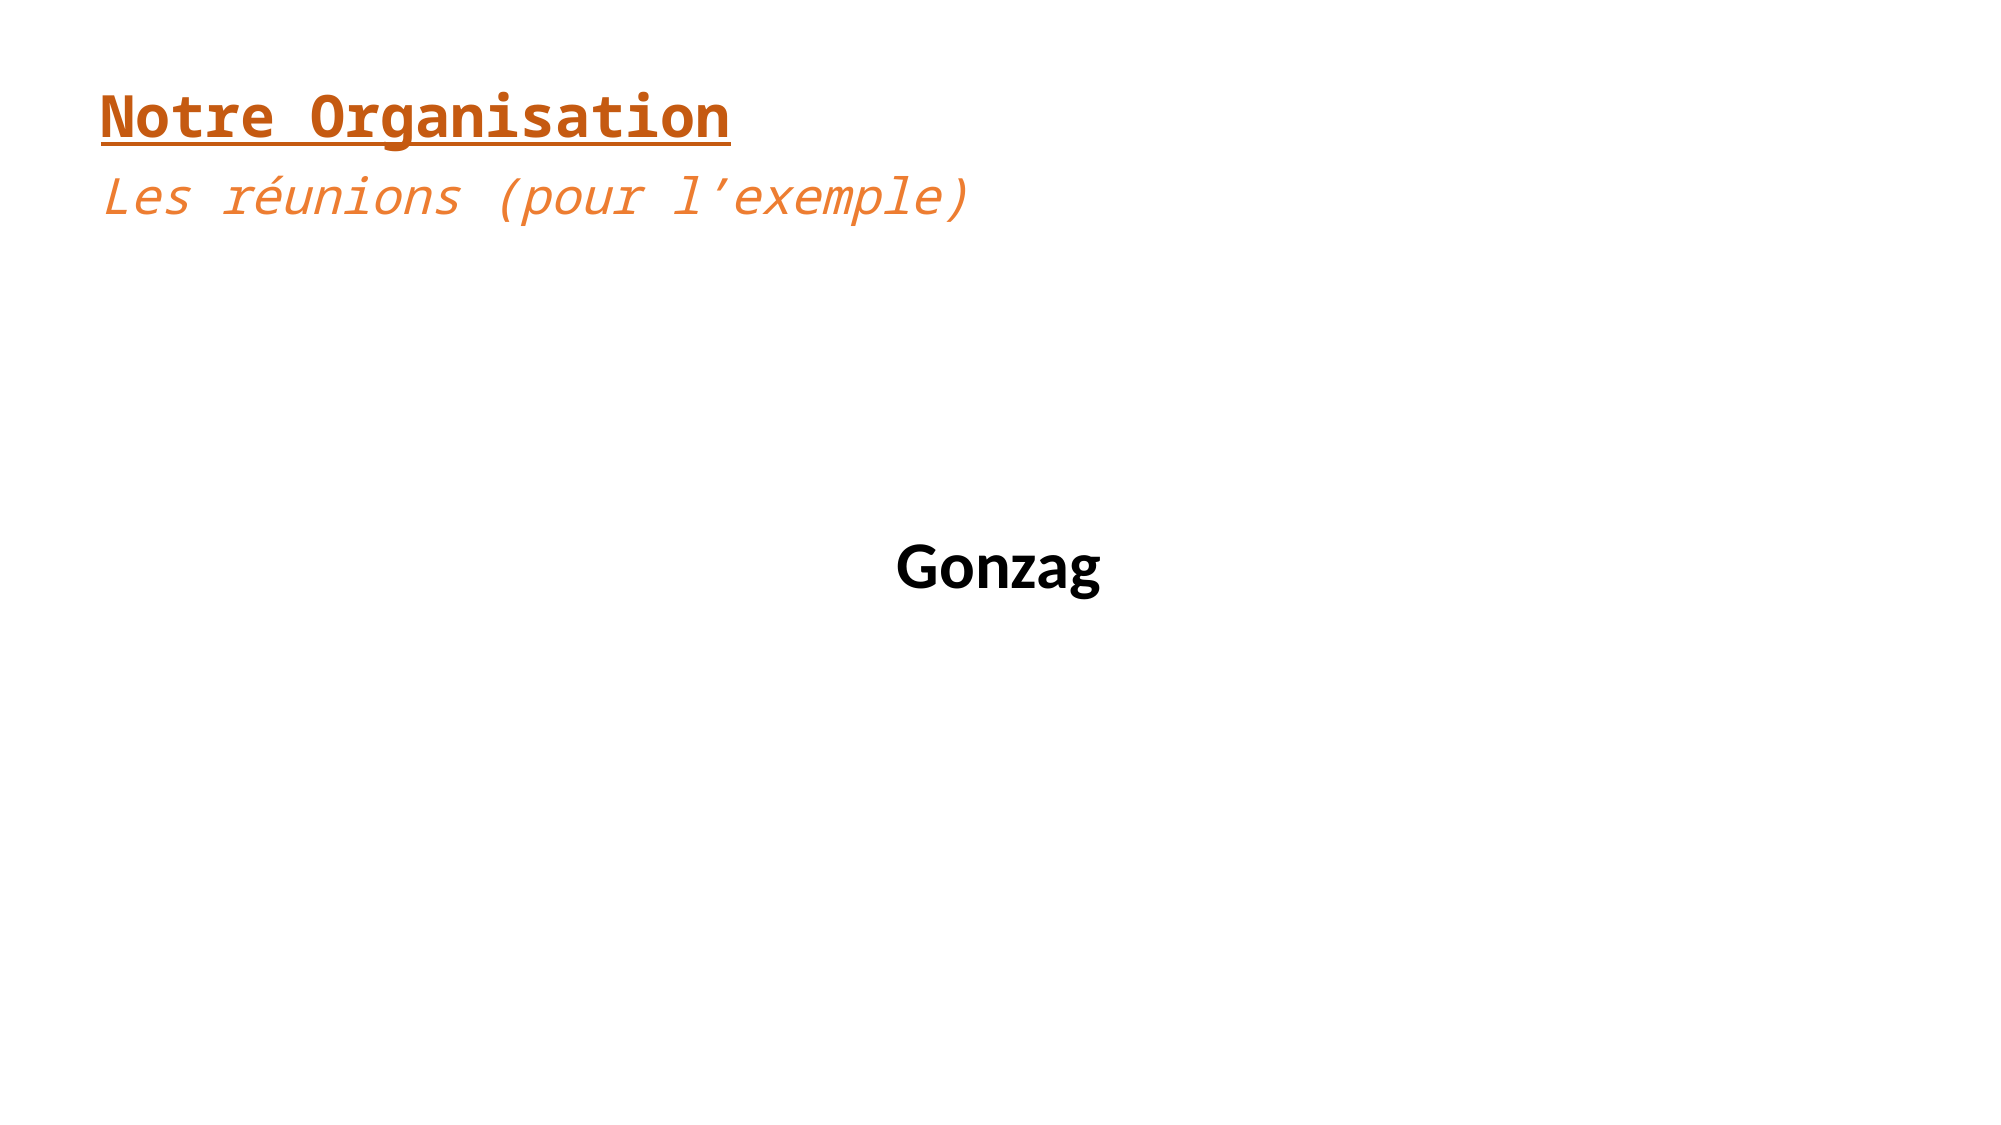

Notre Organisation
Les réunions (pour l’exemple)
Gonzag